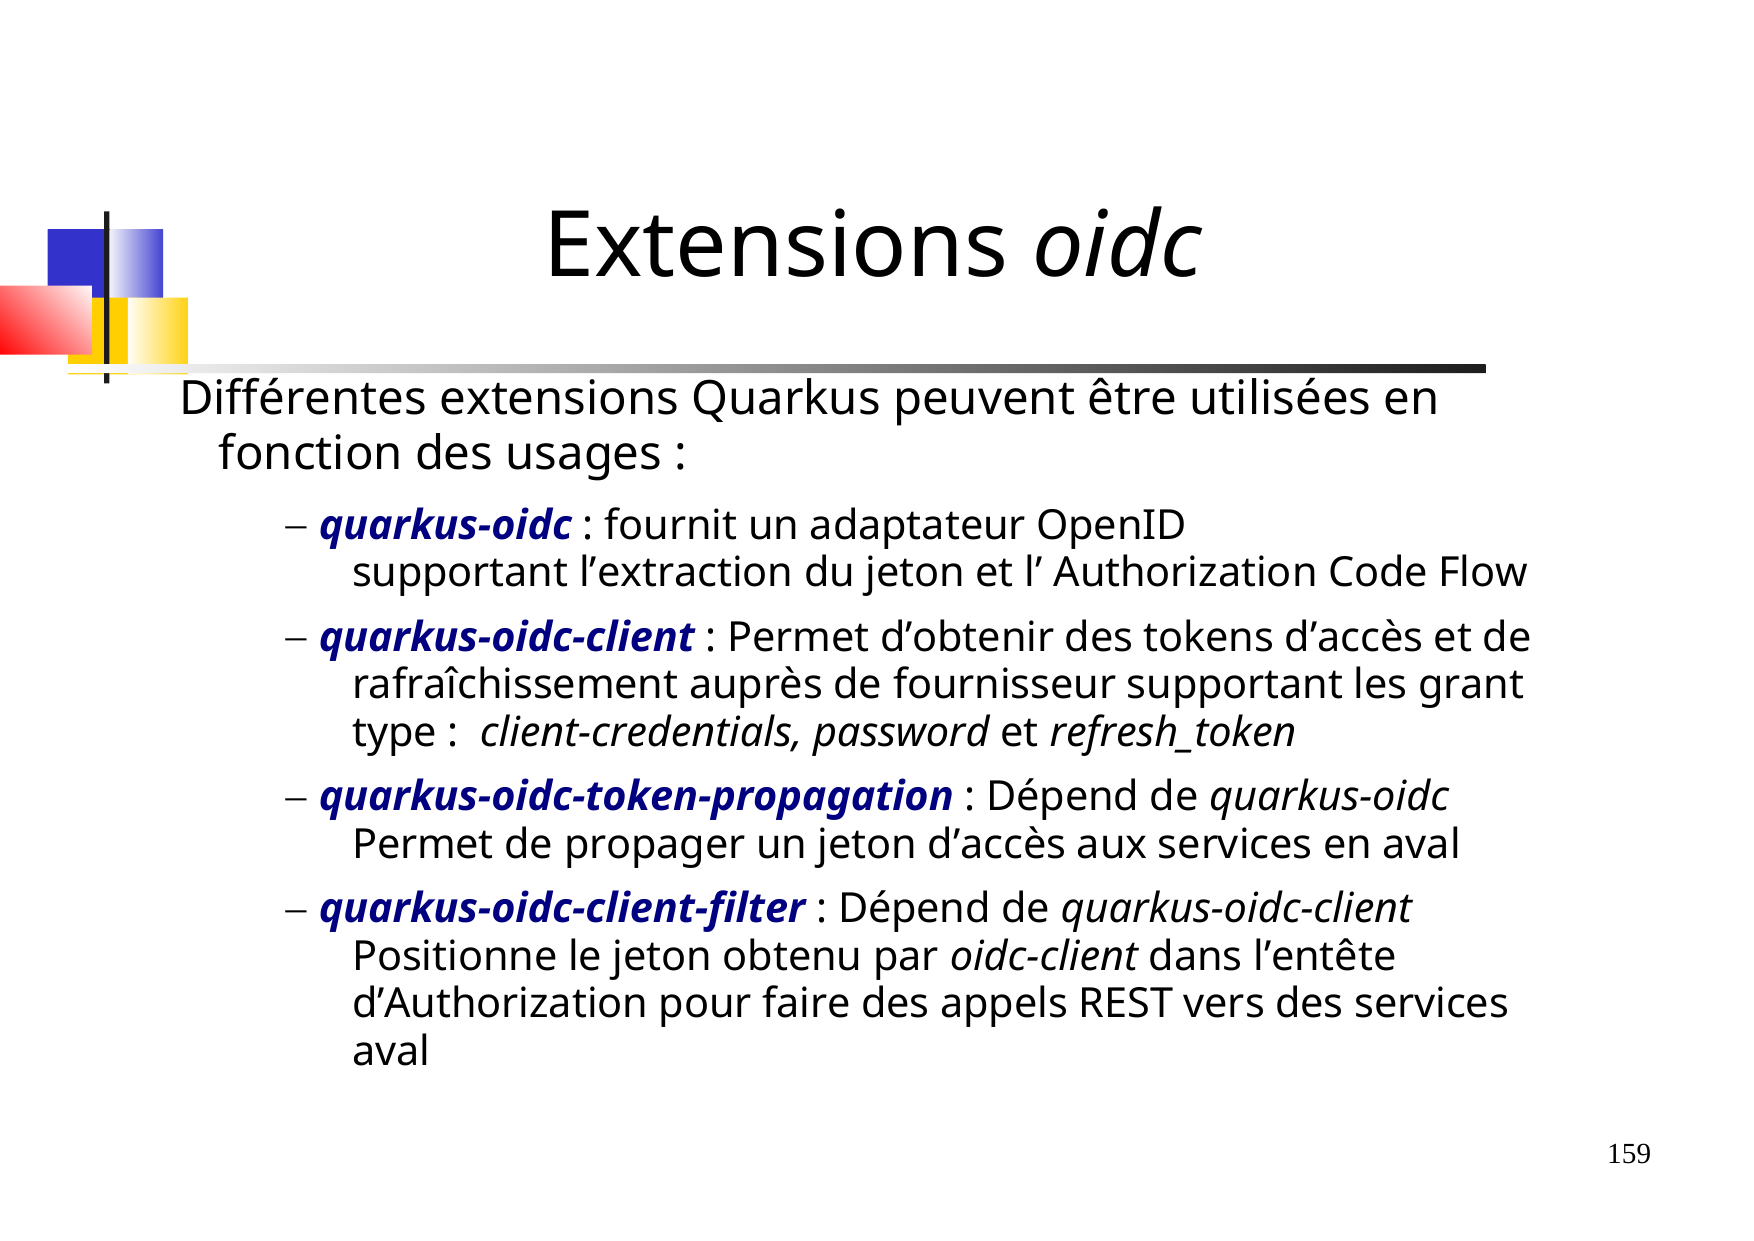

# Extensions oidc
Différentes extensions Quarkus peuvent être utilisées en fonction des usages :
quarkus-oidc : fournit un adaptateur OpenID supportant l’extraction du jeton et l’ Authorization Code Flow
quarkus-oidc-client : Permet d’obtenir des tokens d’accès et de rafraîchissement auprès de fournisseur supportant les grant type : client-credentials, password et refresh_token
quarkus-oidc-token-propagation : Dépend de quarkus-oidc Permet de propager un jeton d’accès aux services en aval
quarkus-oidc-client-filter : Dépend de quarkus-oidc-client
Positionne le jeton obtenu par oidc-client dans l’entête d’Authorization pour faire des appels REST vers des services aval